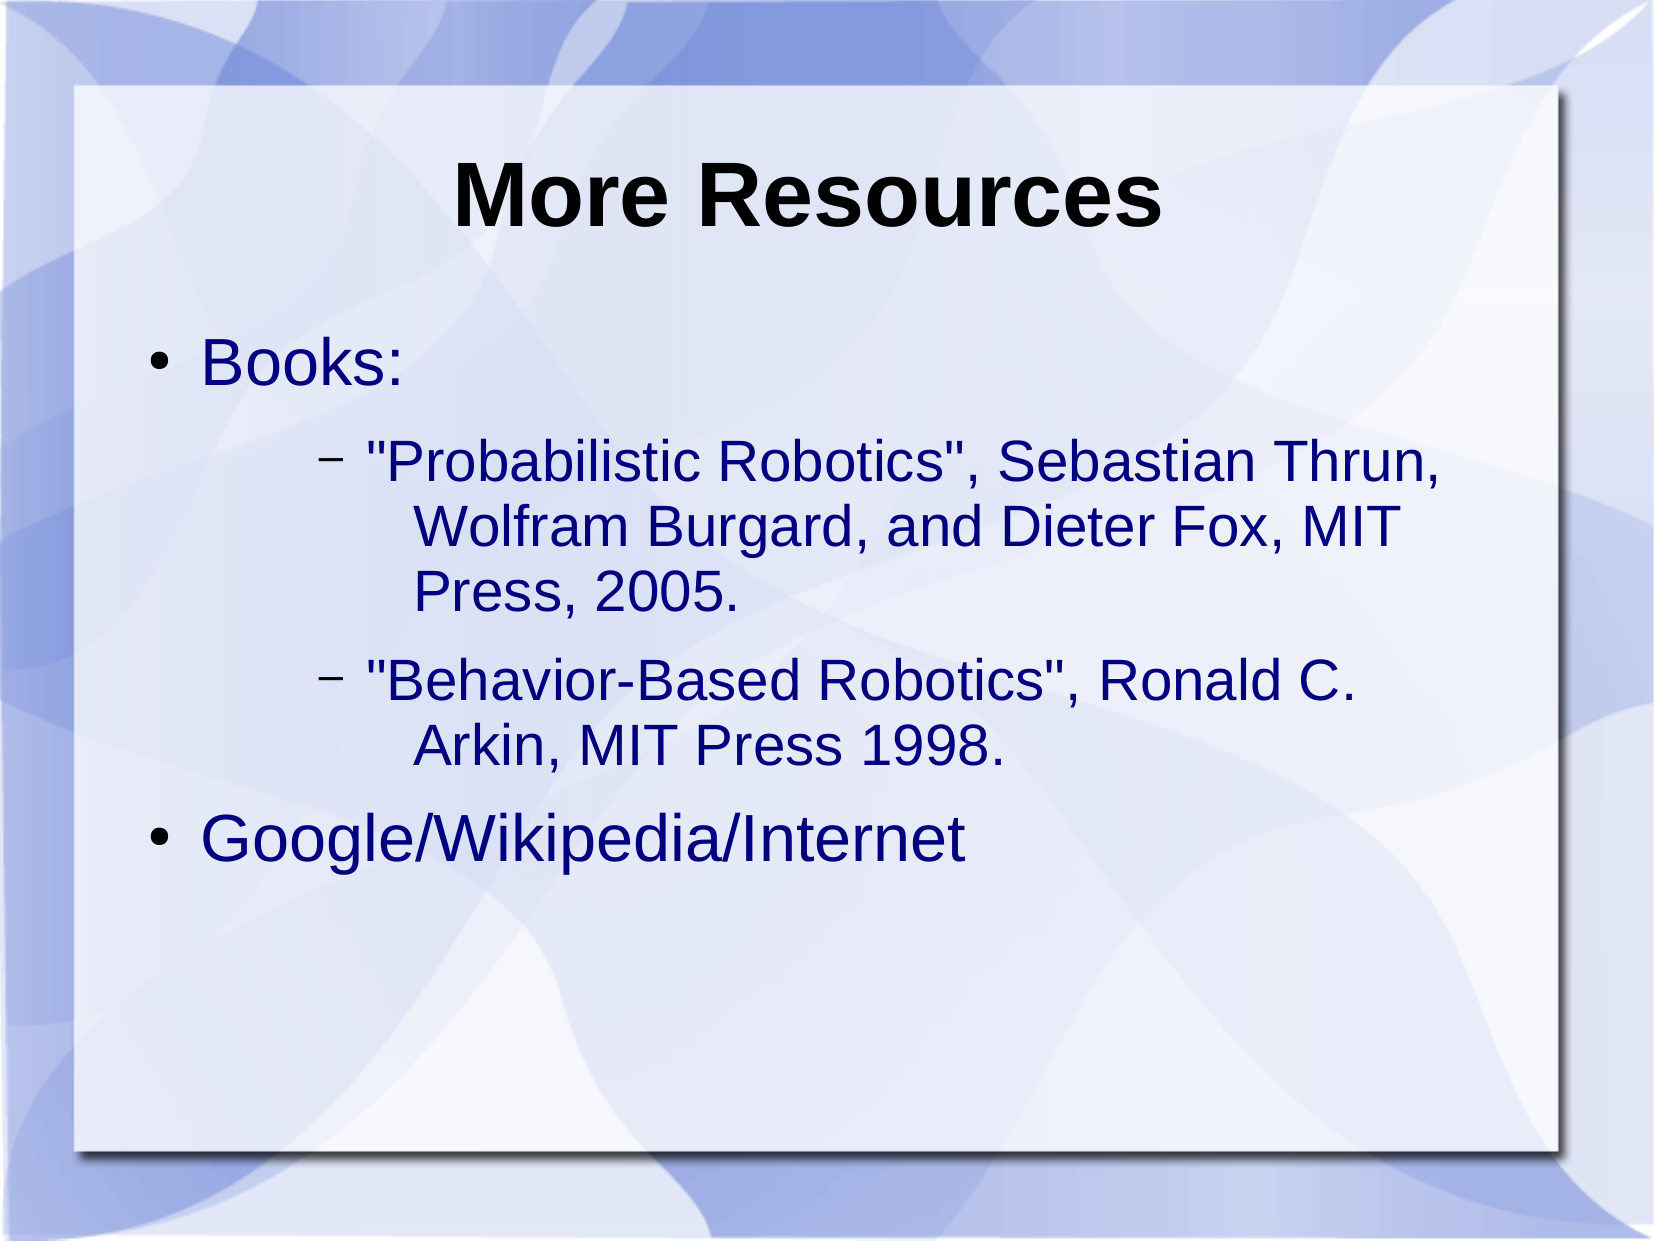

# More Resources
Books:
"Probabilistic Robotics", Sebastian Thrun, Wolfram Burgard, and Dieter Fox, MIT Press, 2005.
"Behavior-Based Robotics", Ronald C. Arkin, MIT Press 1998.
Google/Wikipedia/Internet